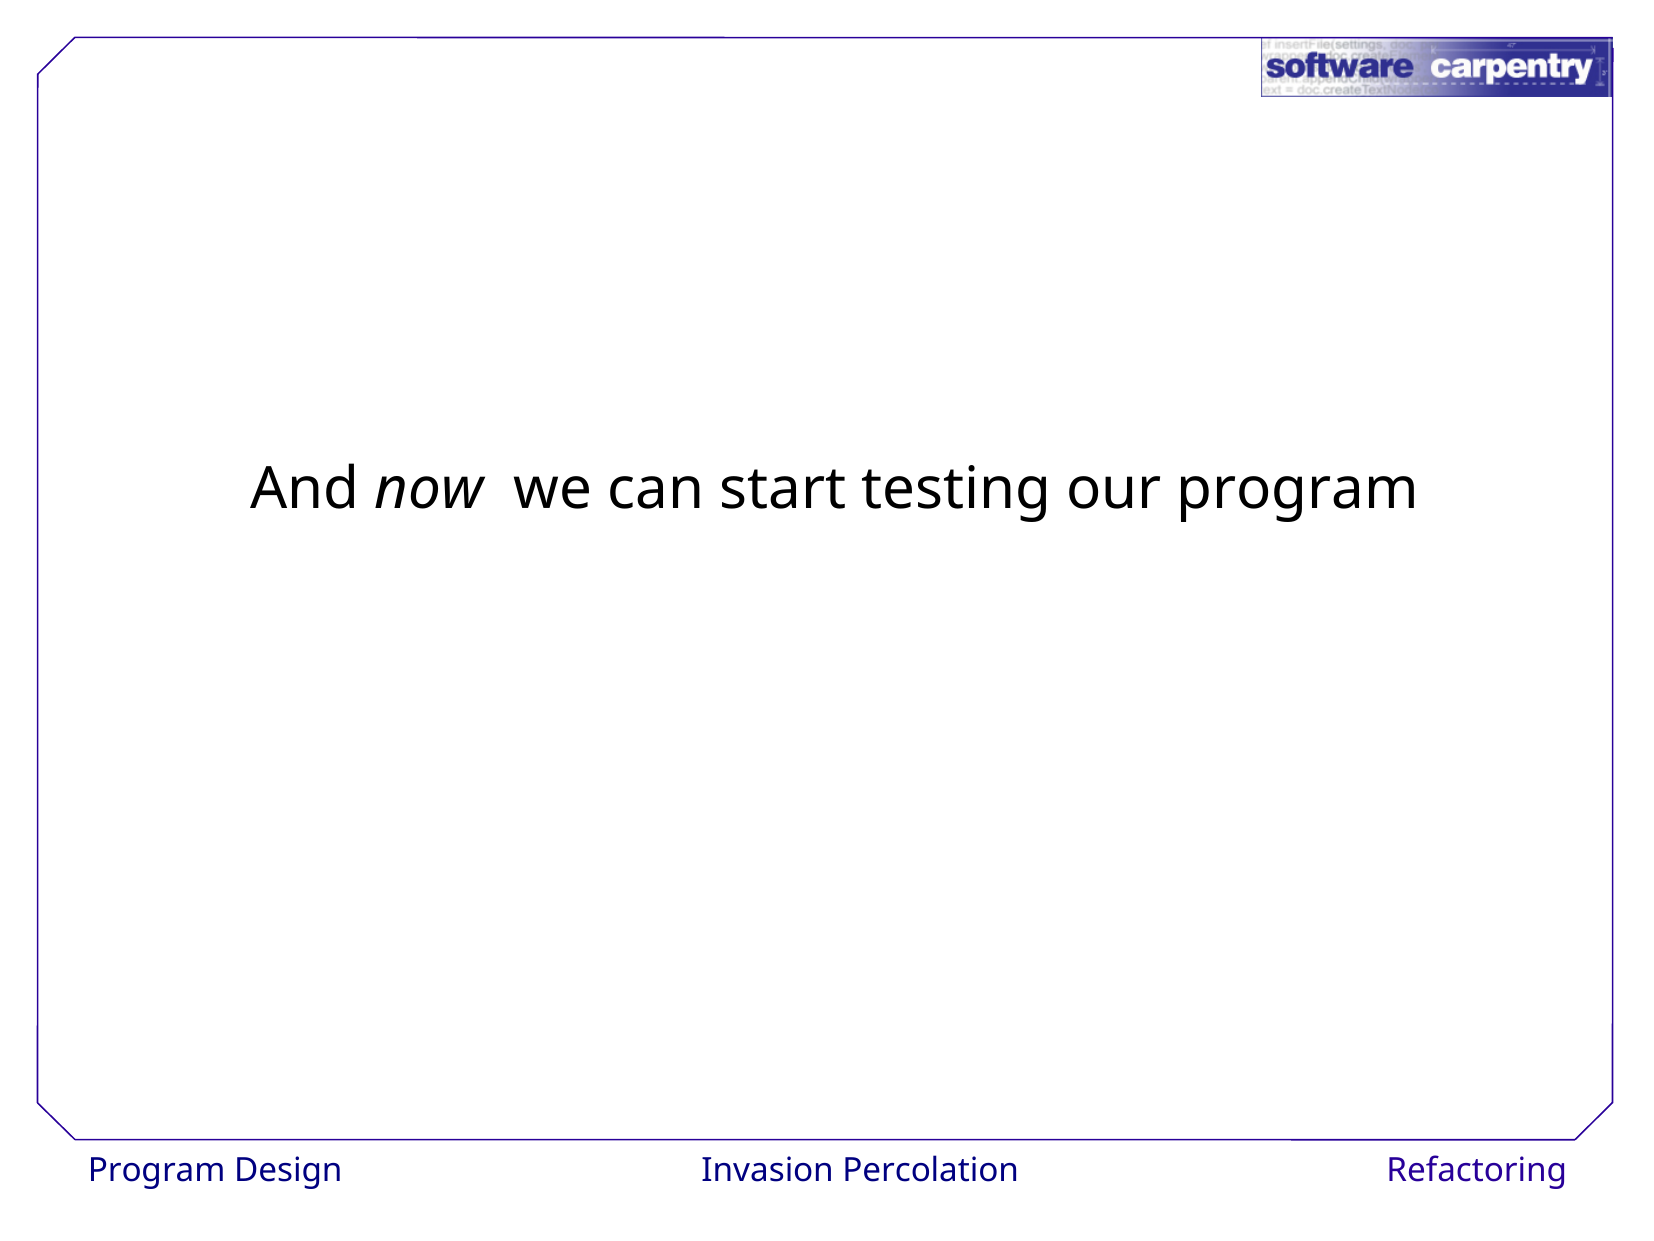

And now we can start testing our program